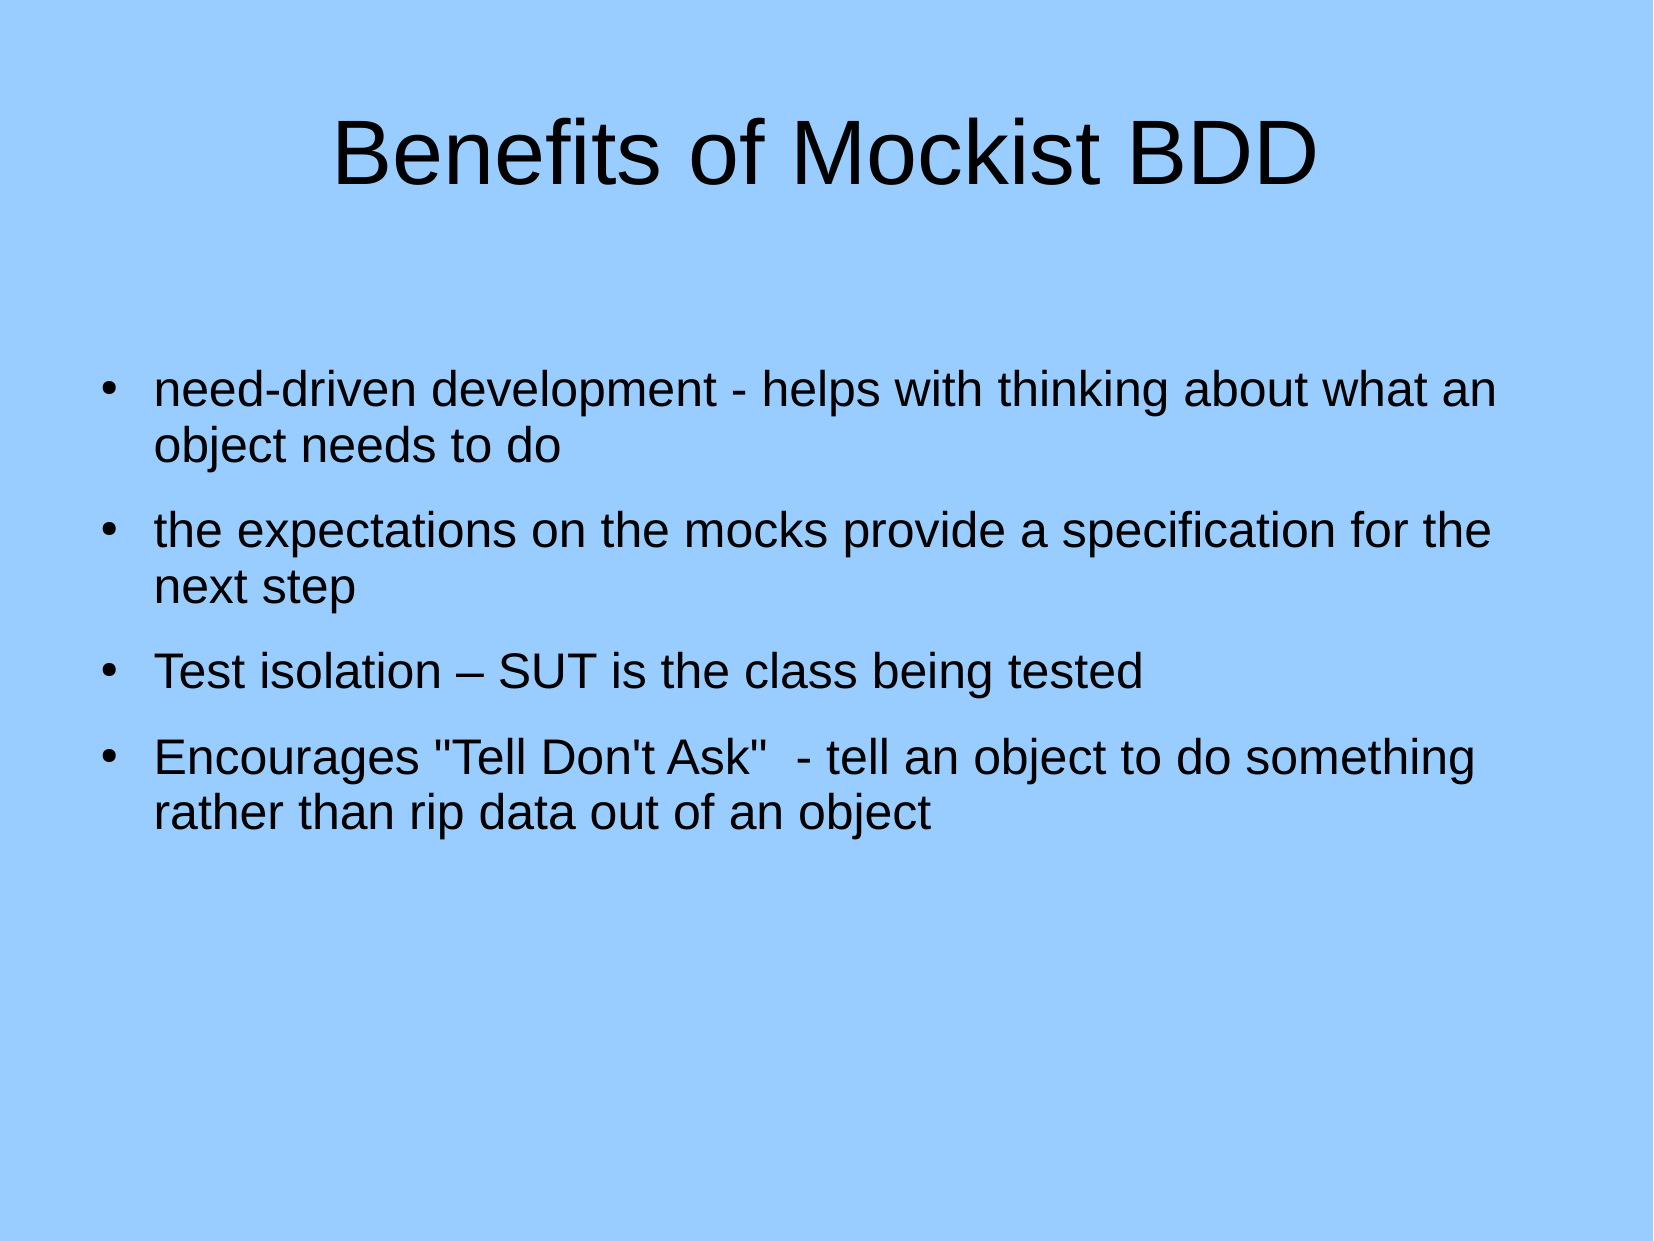

# Benefits of Mockist BDD
need-driven development - helps with thinking about what an object needs to do
the expectations on the mocks provide a specification for the next step
Test isolation – SUT is the class being tested
Encourages "Tell Don't Ask" - tell an object to do something rather than rip data out of an object